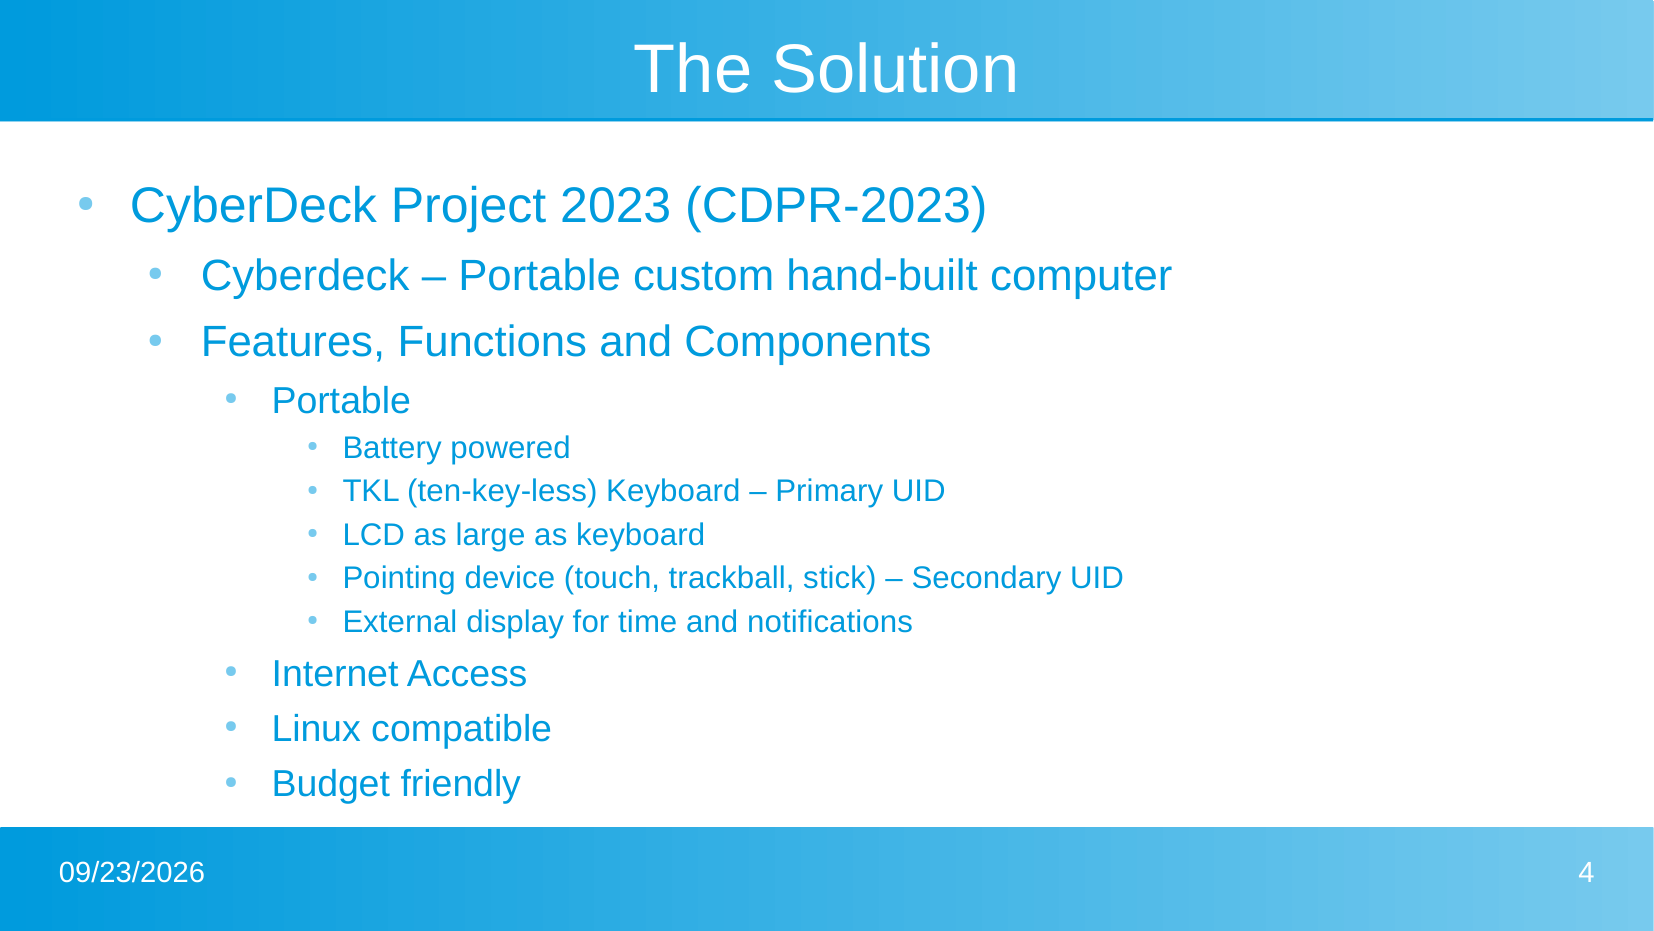

# The Solution
CyberDeck Project 2023 (CDPR-2023)
Cyberdeck – Portable custom hand-built computer
Features, Functions and Components
Portable
Battery powered
TKL (ten-key-less) Keyboard – Primary UID
LCD as large as keyboard
Pointing device (touch, trackball, stick) – Secondary UID
External display for time and notifications
Internet Access
Linux compatible
Budget friendly
4